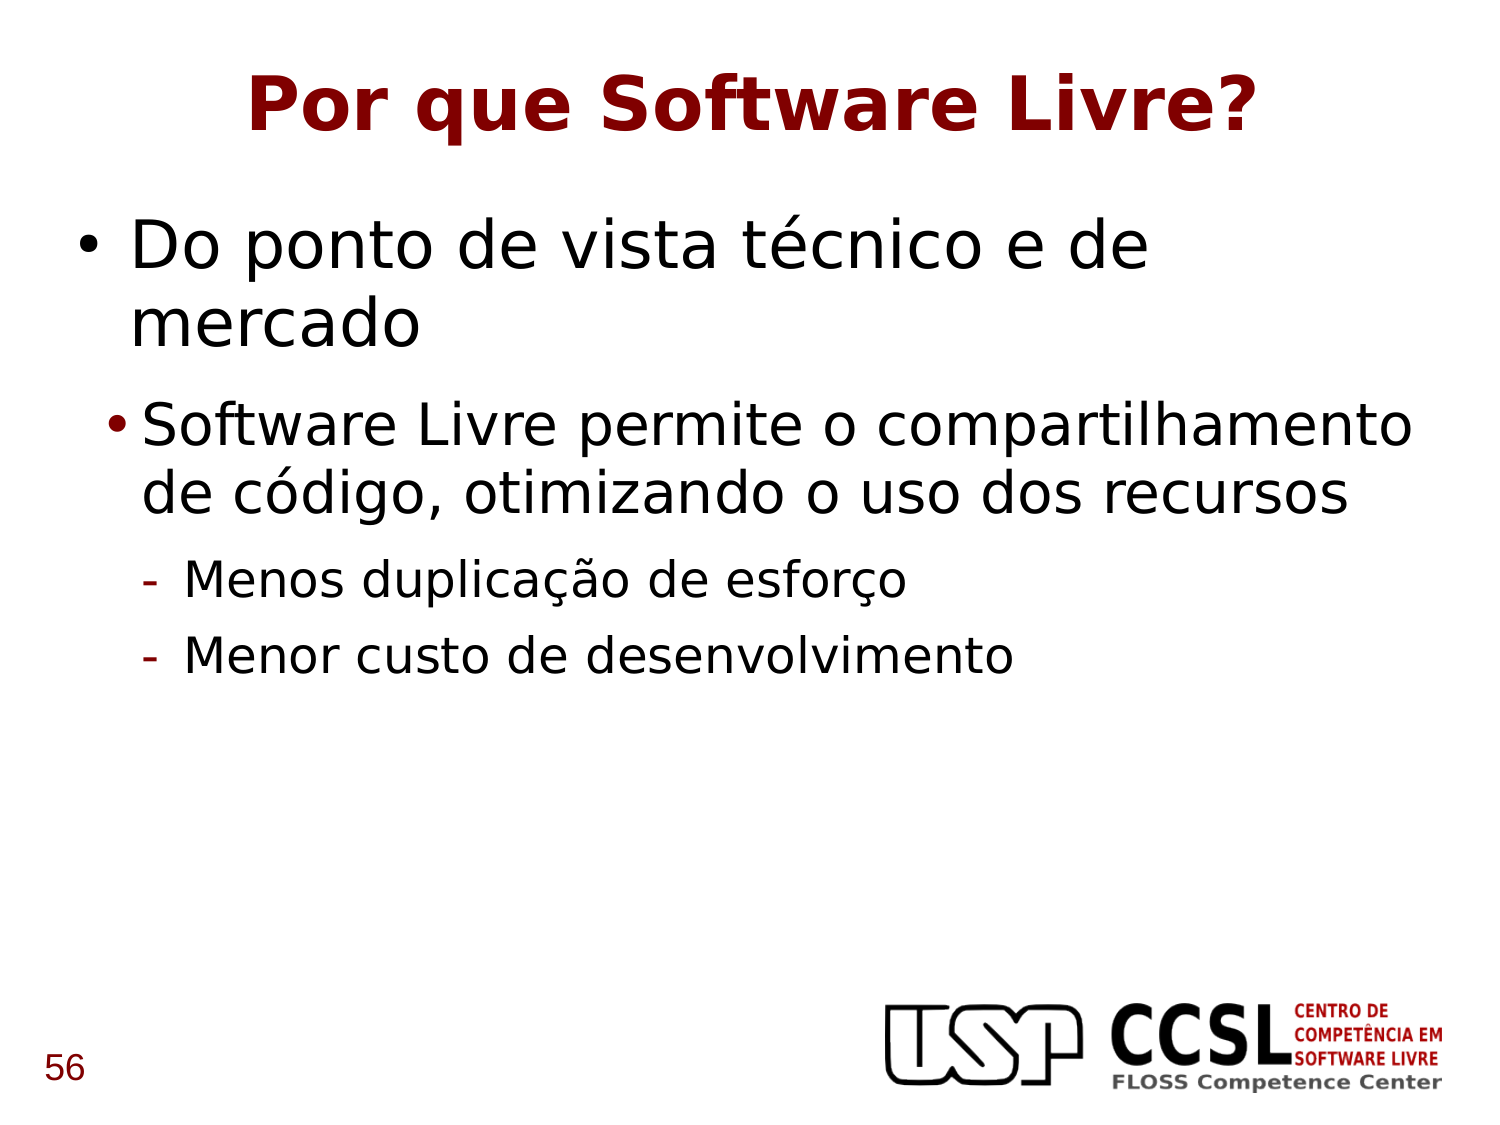

# Por que Software Livre?
Do ponto de vista técnico e de mercado
Software Livre permite o compartilhamento de código, otimizando o uso dos recursos
Menos duplicação de esforço
Menor custo de desenvolvimento